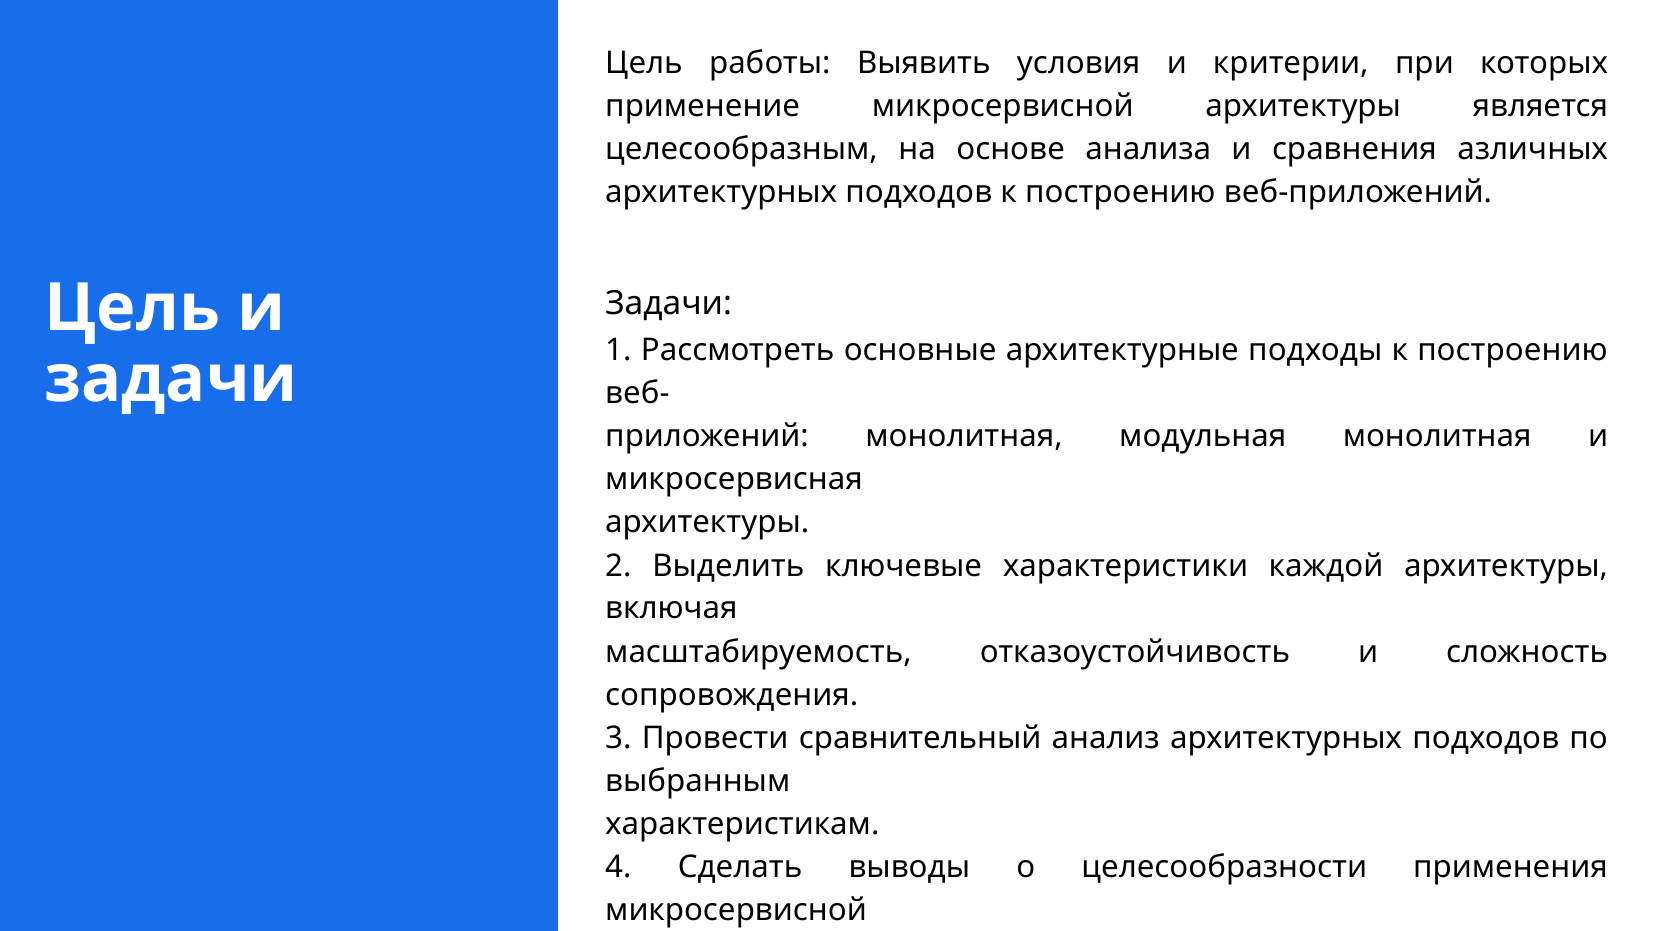

Цель работы: Выявить условия и критерии, при которых применение микросервисной архитектуры является целесообразным, на основе анализа и сравнения азличных архитектурных подходов к построению веб-приложений.
Задачи:
1. Рассмотреть основные архитектурные подходы к построению веб-
приложений: монолитная, модульная монолитная и микросервисная
архитектуры.
2. Выделить ключевые характеристики каждой архитектуры, включая
масштабируемость, отказоустойчивость и сложность сопровождения.
3. Провести сравнительный анализ архитектурных подходов по выбранным
характеристикам.
4. Сделать выводы о целесообразности применения микросервисной
архитектуры в зависимости от условий эксплуатации, требований к
системе и особенностей её предметной области.
# Цель и задачи